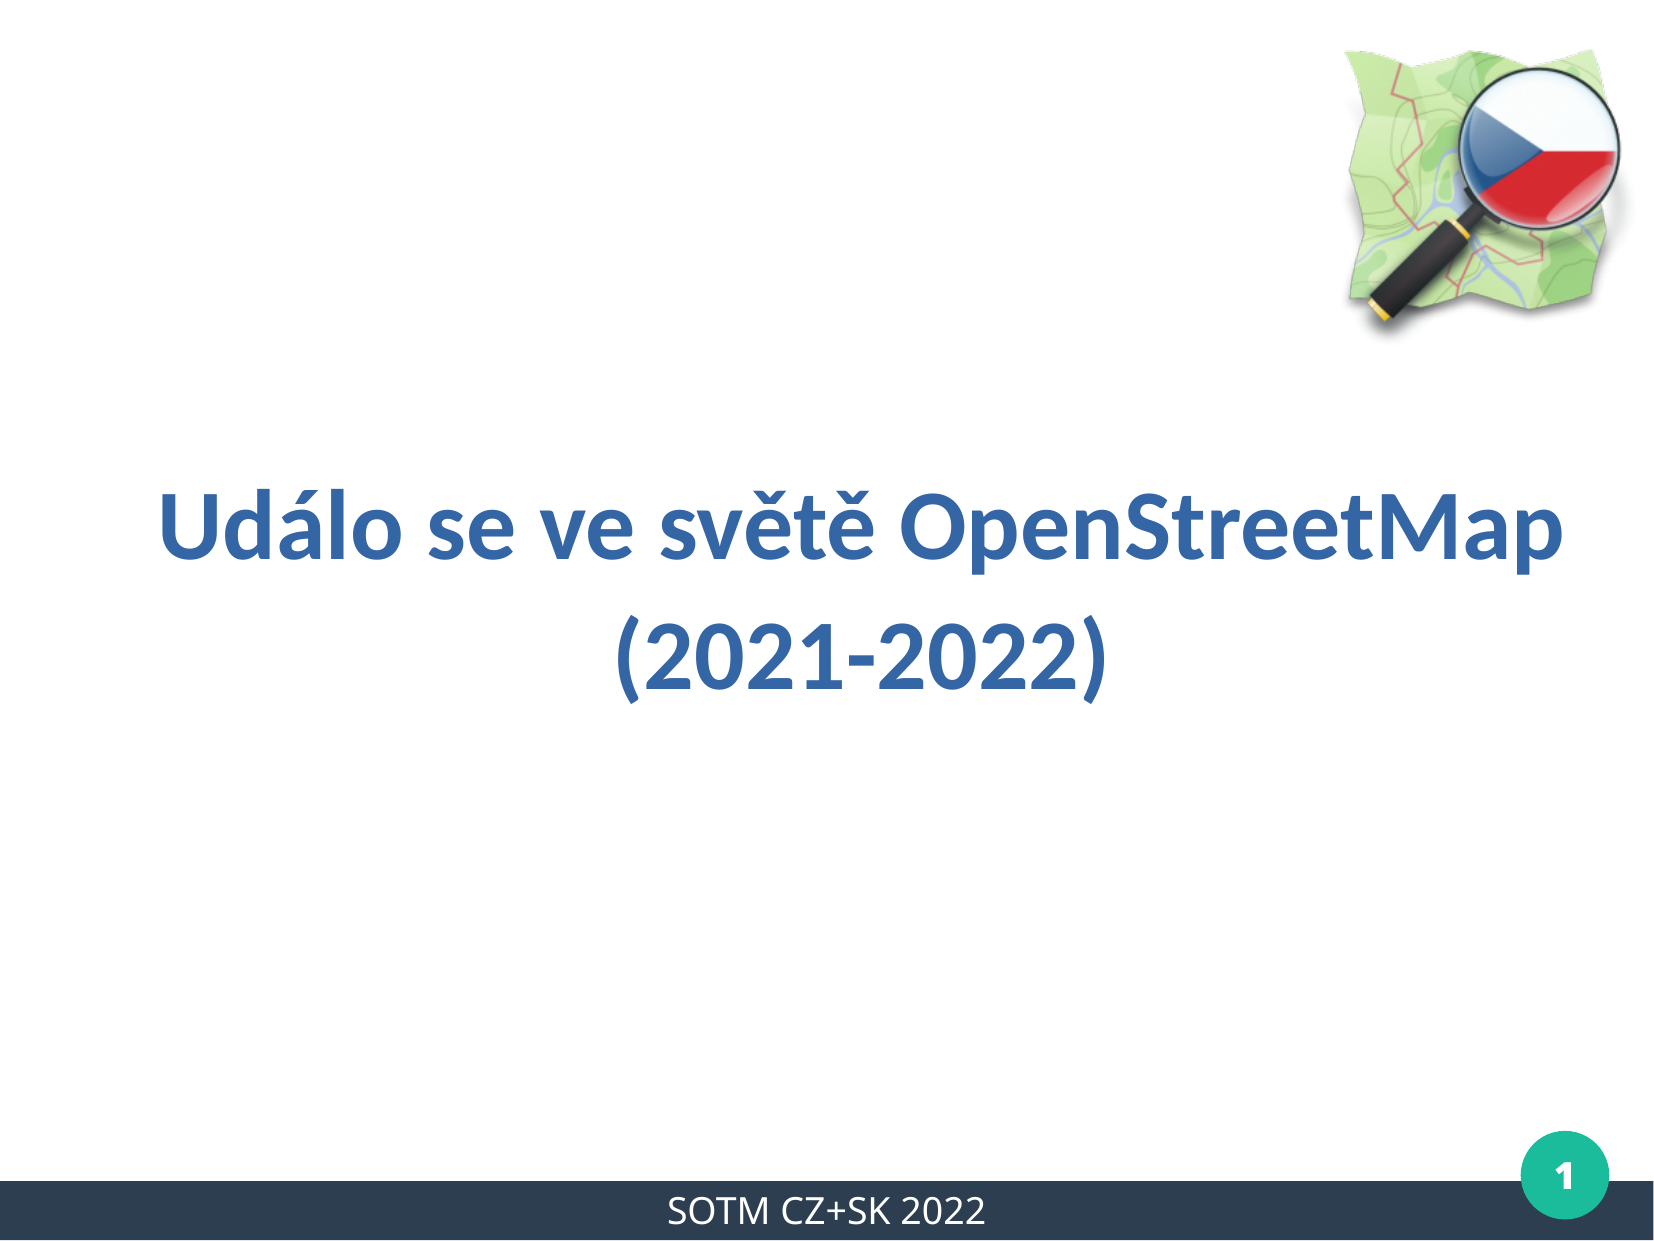

# Událo se ve světě OpenStreetMap
(2021-2022)
1
SOTM CZ+SK 2022